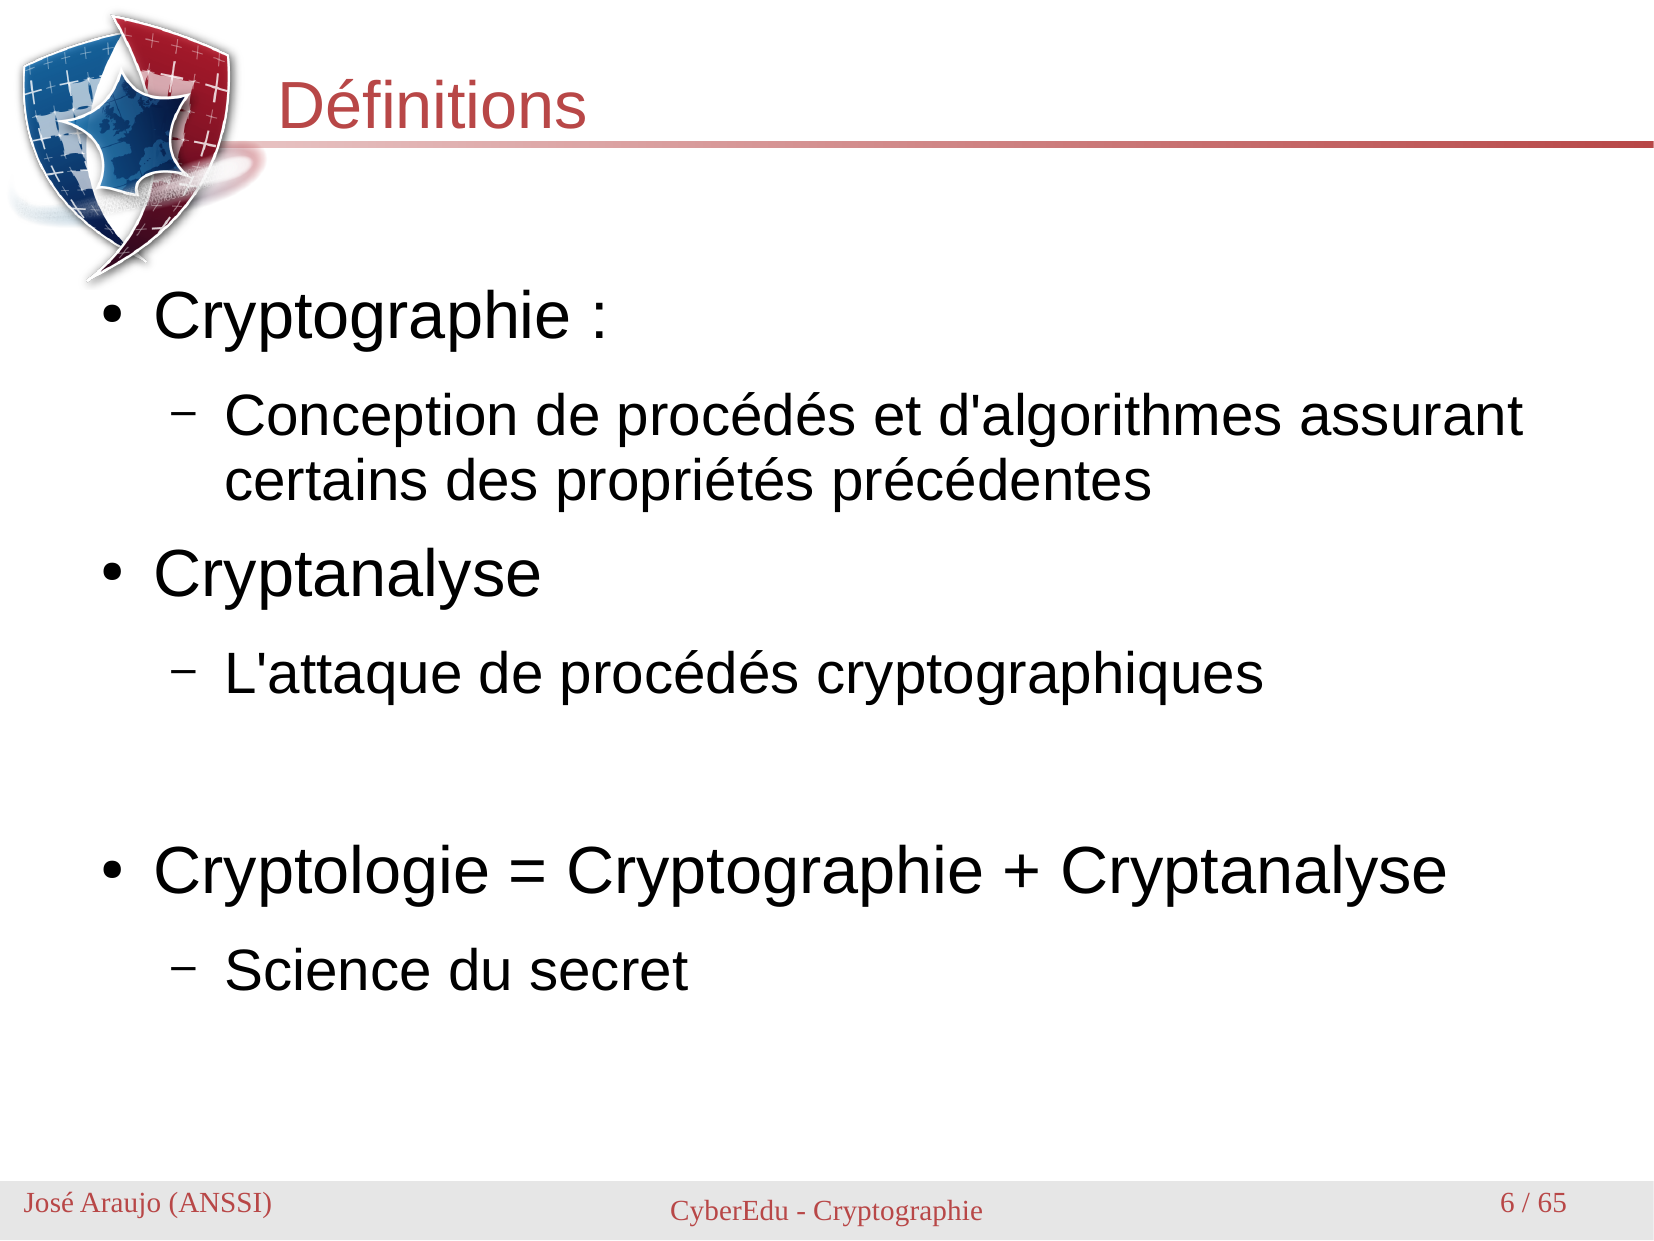

# Définitions
Cryptographie :
Conception de procédés et d'algorithmes assurant certains des propriétés précédentes
Cryptanalyse
L'attaque de procédés cryptographiques
Cryptologie = Cryptographie + Cryptanalyse
Science du secret